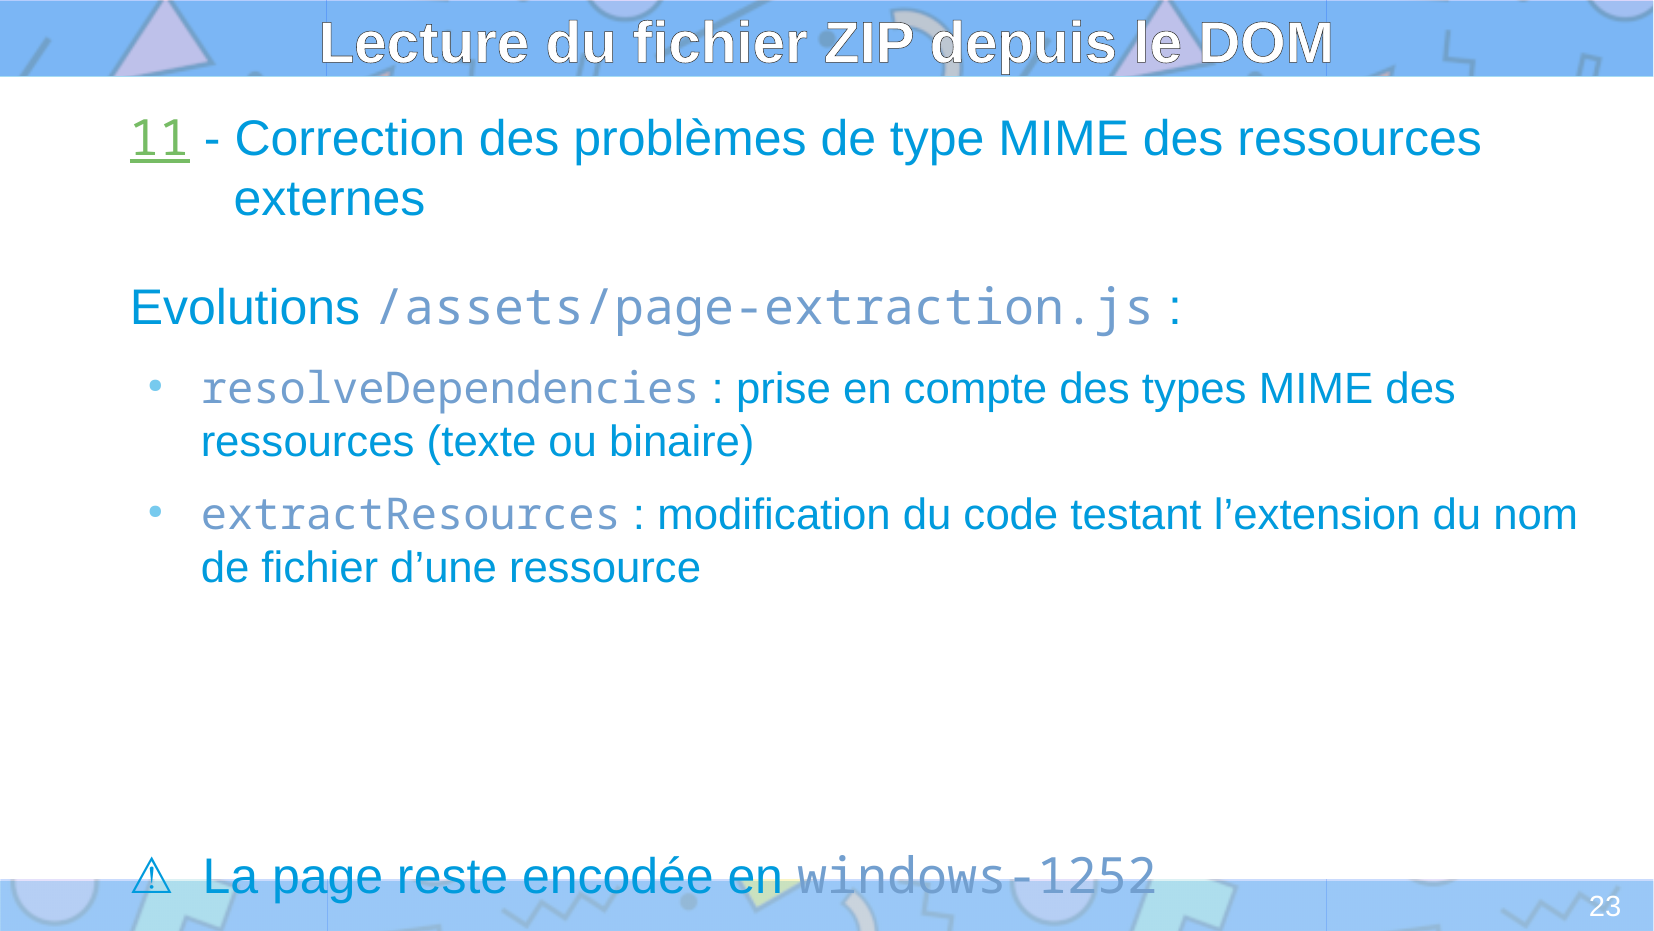

# Lecture du fichier ZIP depuis le DOM
11 - Correction des problèmes de type MIME des ressources
externes
Evolutions /assets/page-extraction.js :
resolveDependencies : prise en compte des types MIME des ressources (texte ou binaire)
extractResources : modification du code testant l’extension du nom de fichier d’une ressource
⚠️ La page reste encodée en windows-1252
23